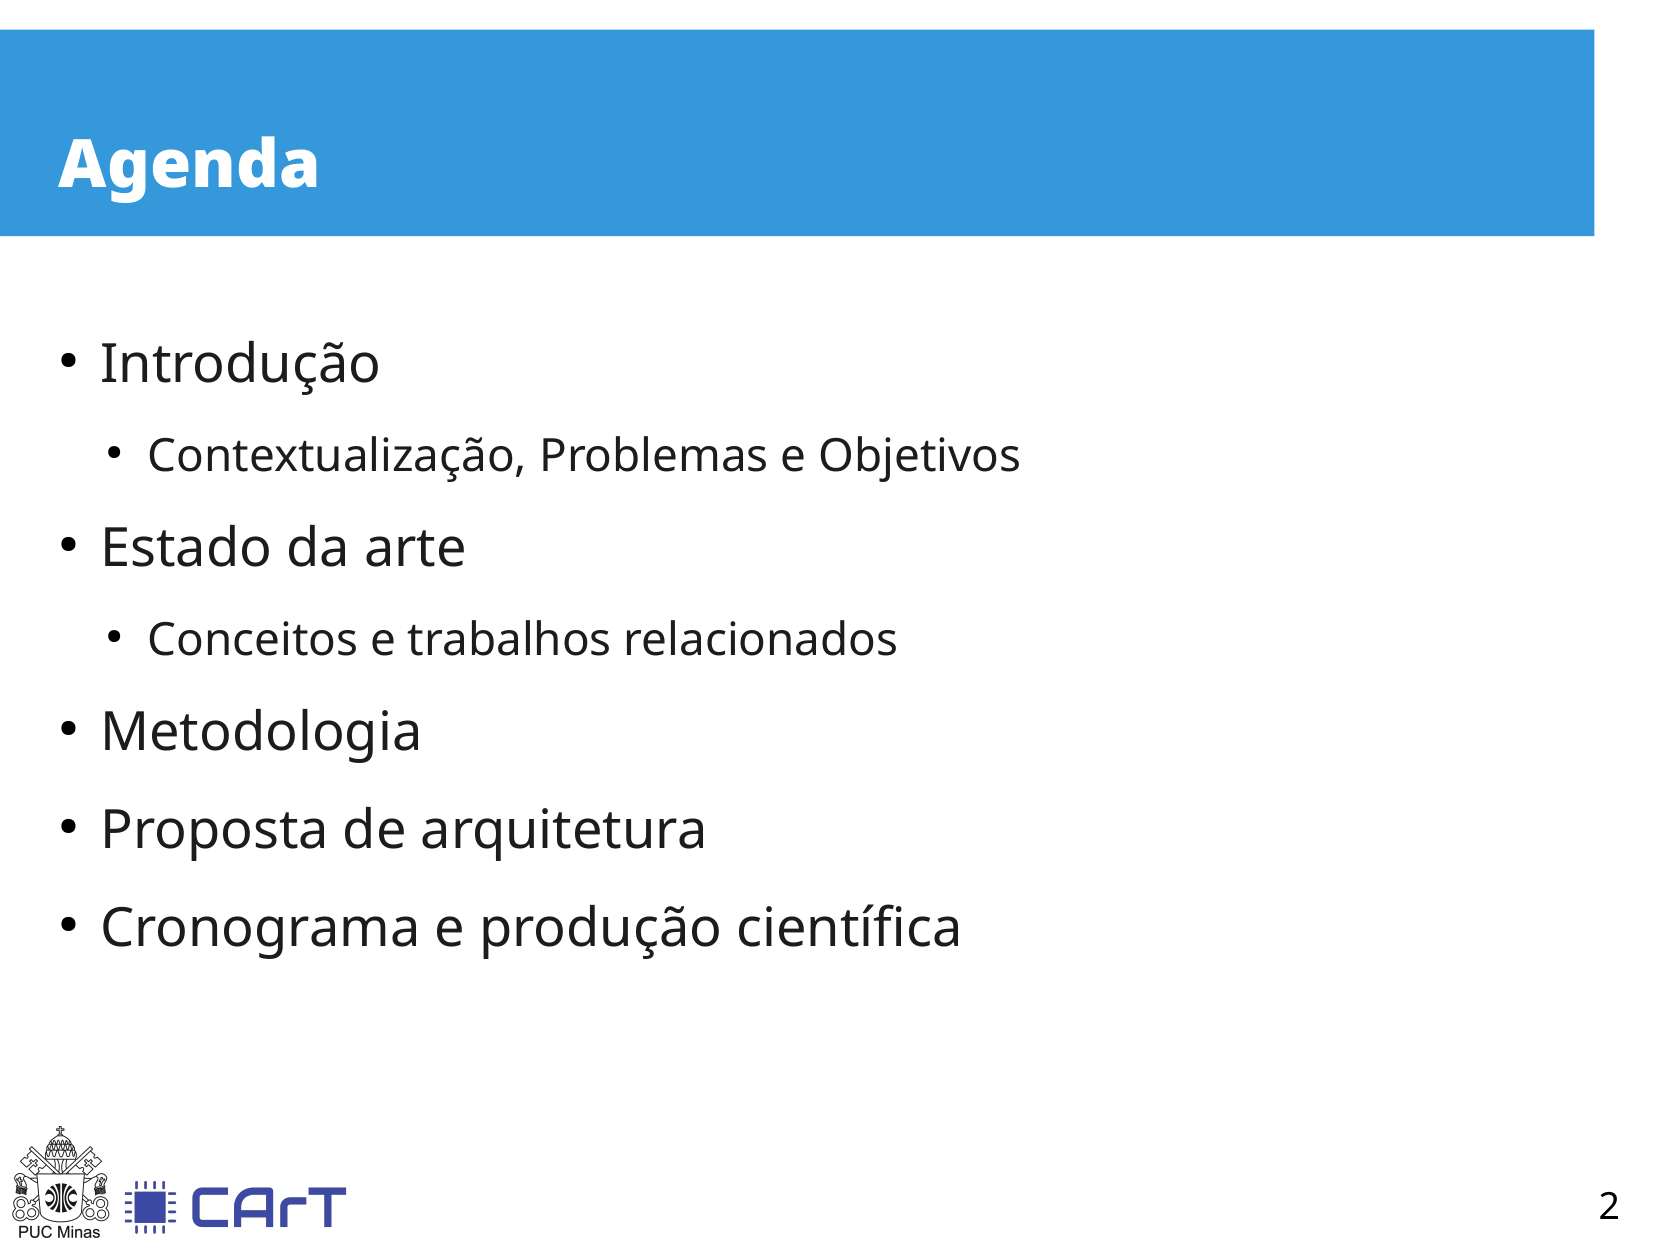

# Agenda
Introdução
Contextualização, Problemas e Objetivos
Estado da arte
Conceitos e trabalhos relacionados
Metodologia
Proposta de arquitetura
Cronograma e produção científica
2